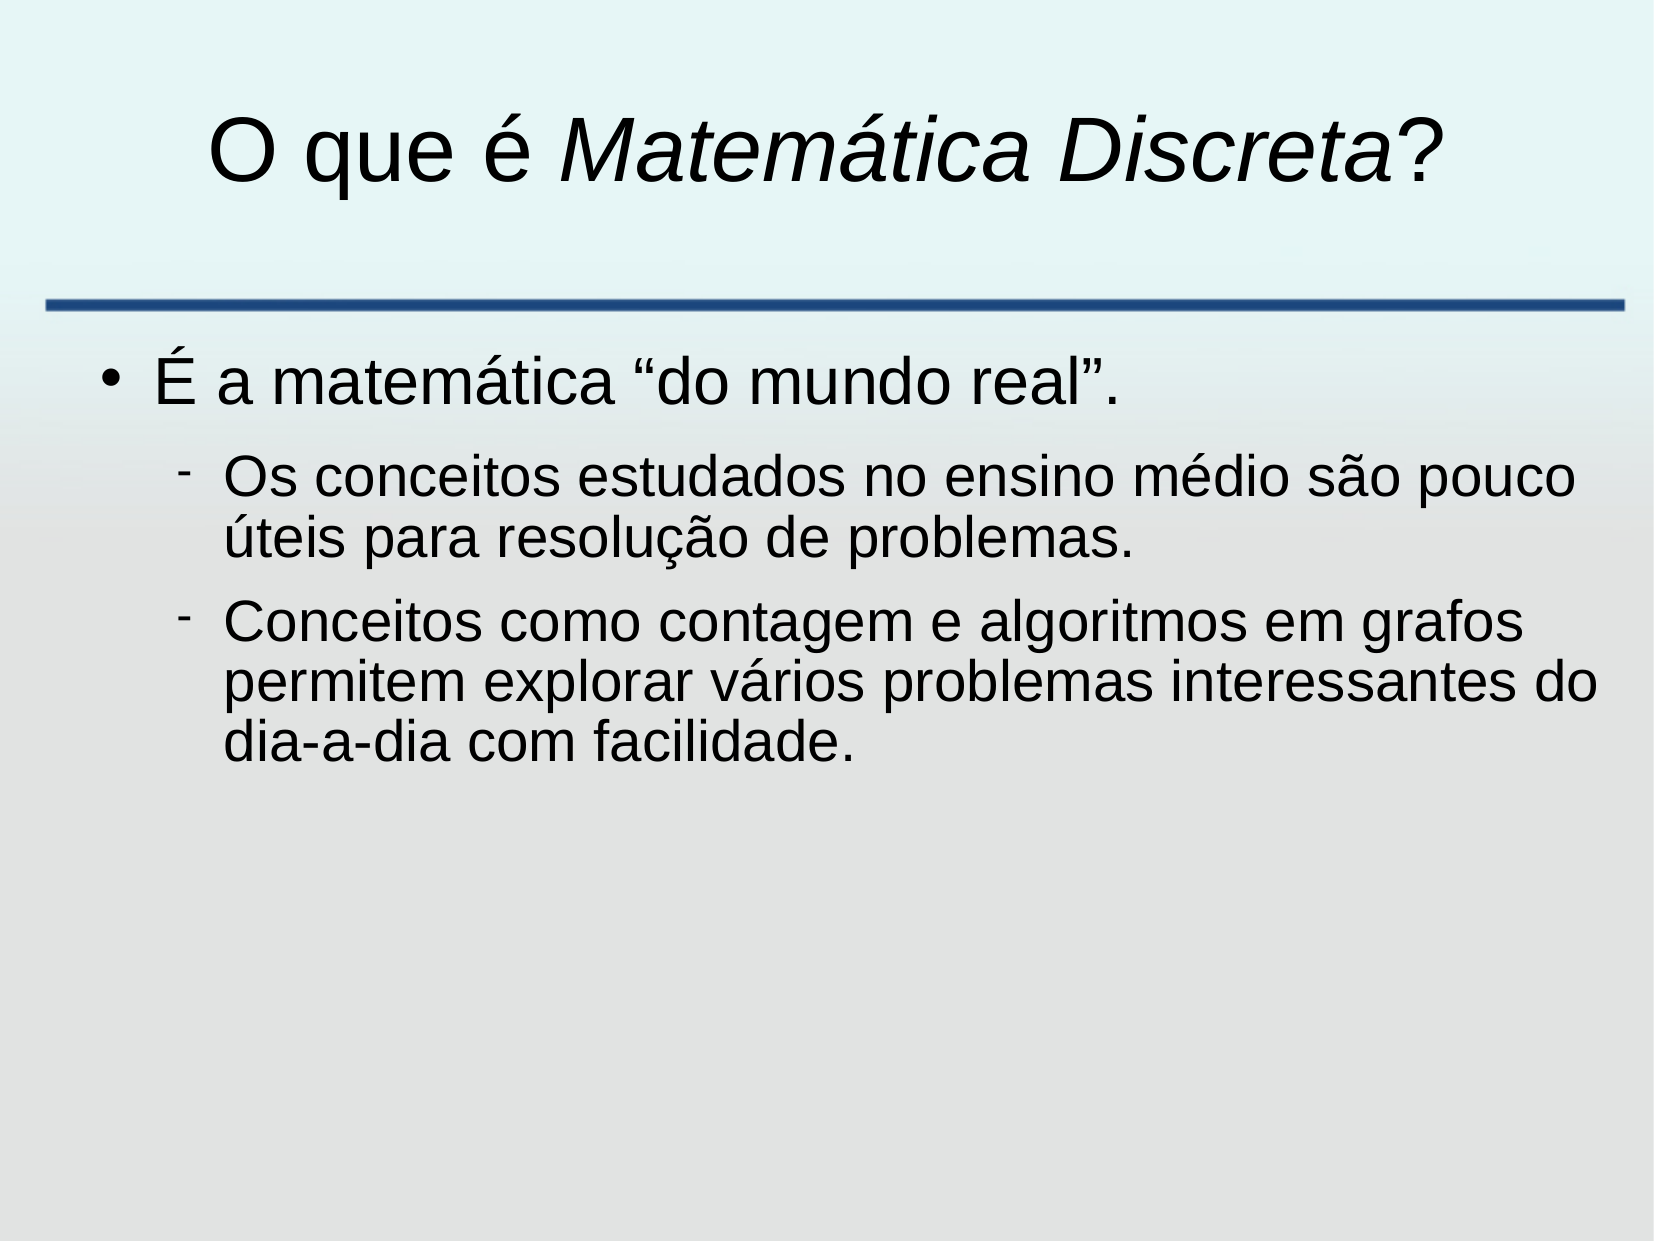

# O que é Matemática Discreta?
É a matemática “do mundo real”.
Os conceitos estudados no ensino médio são pouco úteis para resolução de problemas.
Conceitos como contagem e algoritmos em grafos permitem explorar vários problemas interessantes do dia-a-dia com facilidade.